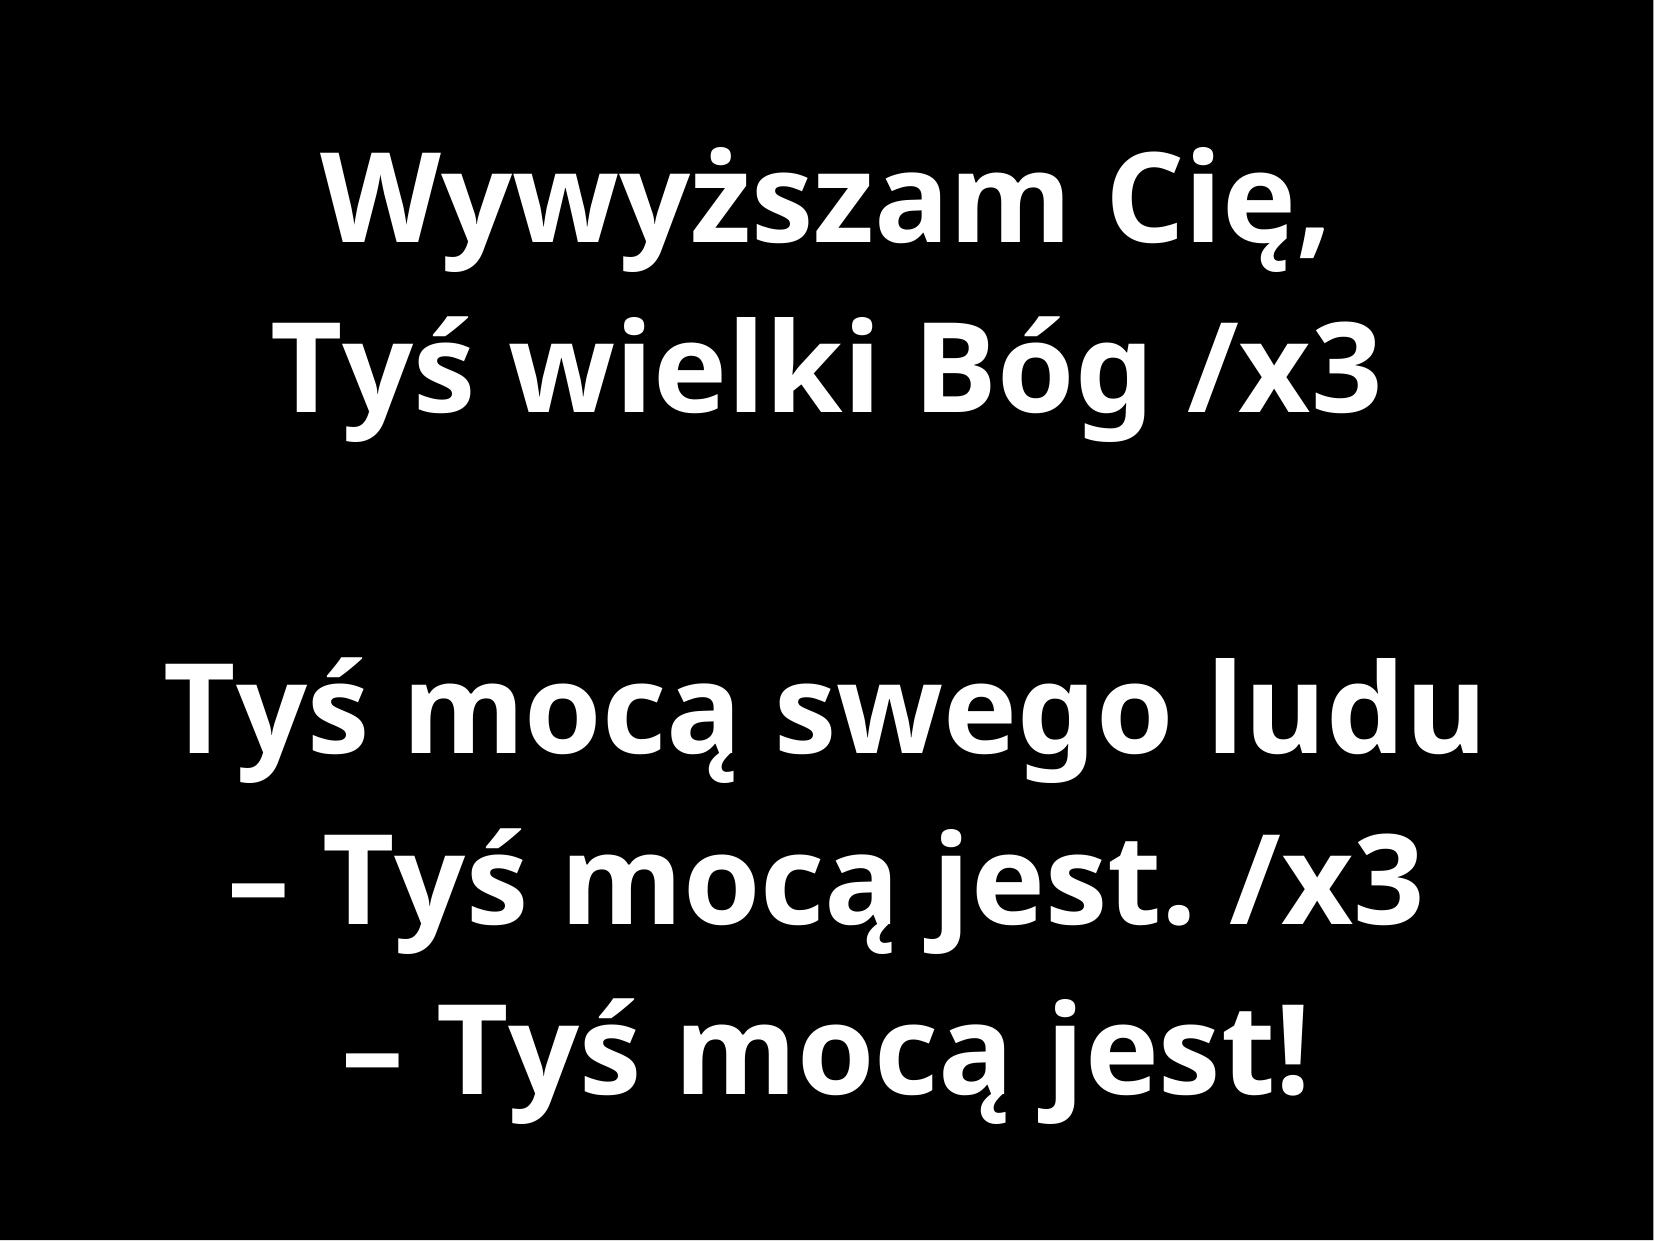

# Wywyższam Cię, Tyś wielki Bóg /x3 Tyś mocą swego ludu – Tyś mocą jest. /x3 – Tyś mocą jest!